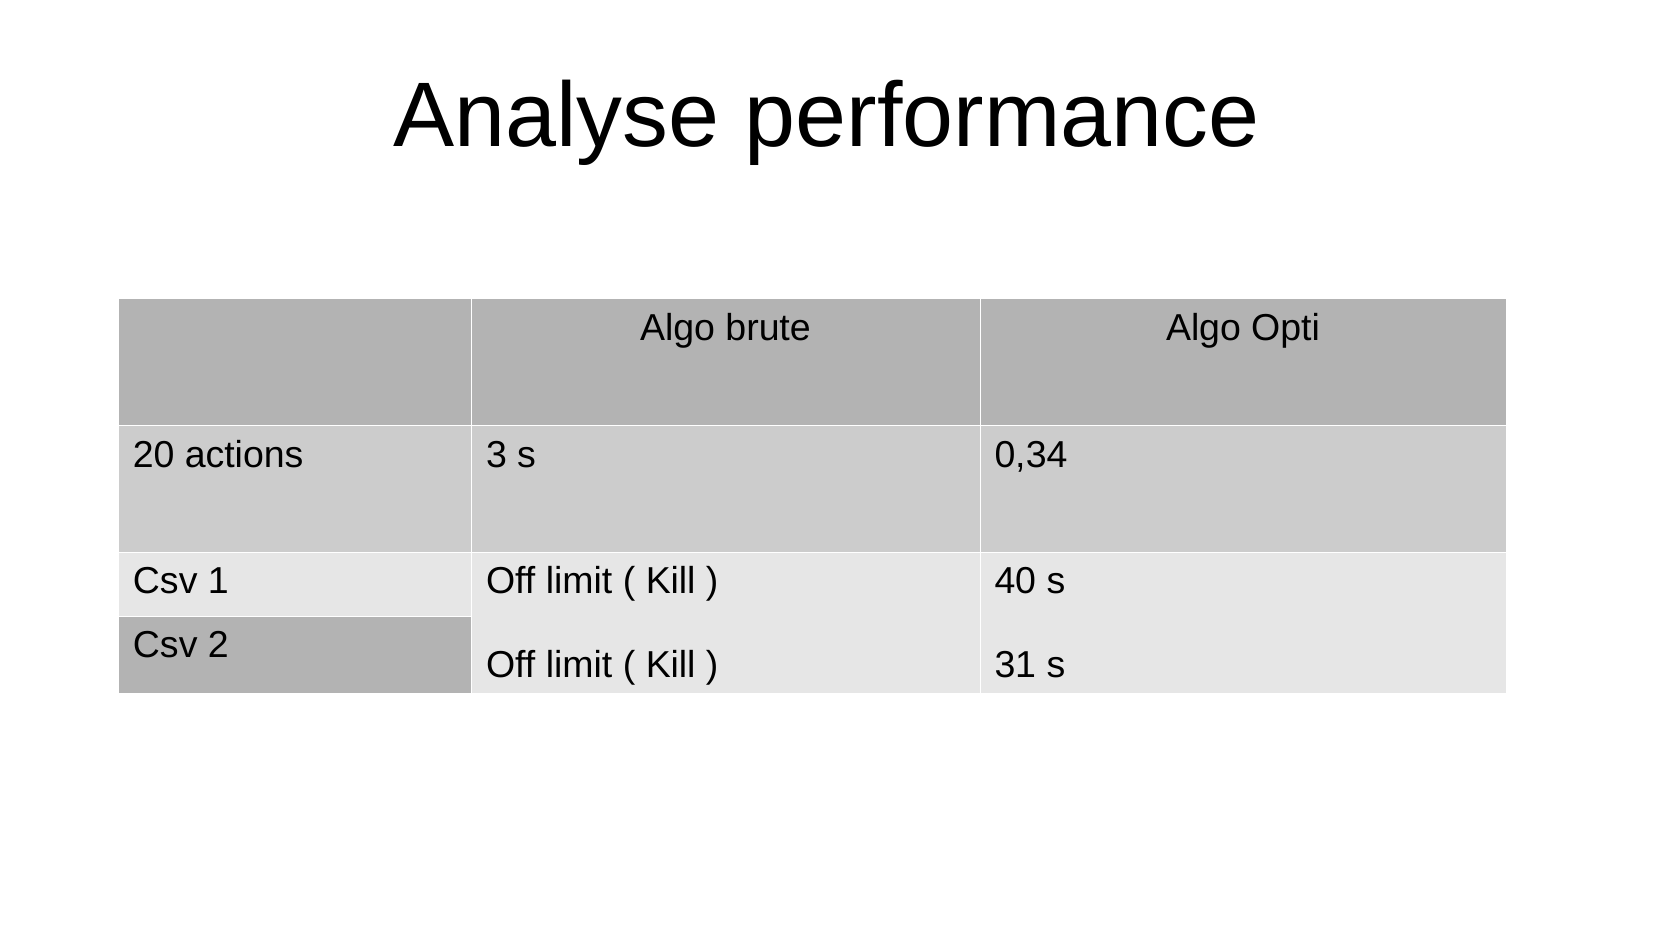

# Analyse performance
| | Algo brute | Algo Opti |
| --- | --- | --- |
| Jeu | | |
| | | |
| | Algo brute | Algo Opti |
| --- | --- | --- |
| 20 actions | 3 s | 0,34 |
| Csv 1 | Off limit ( Kill ) Off limit ( Kill ) | 40 s 31 s |
| Csv 2 | | |